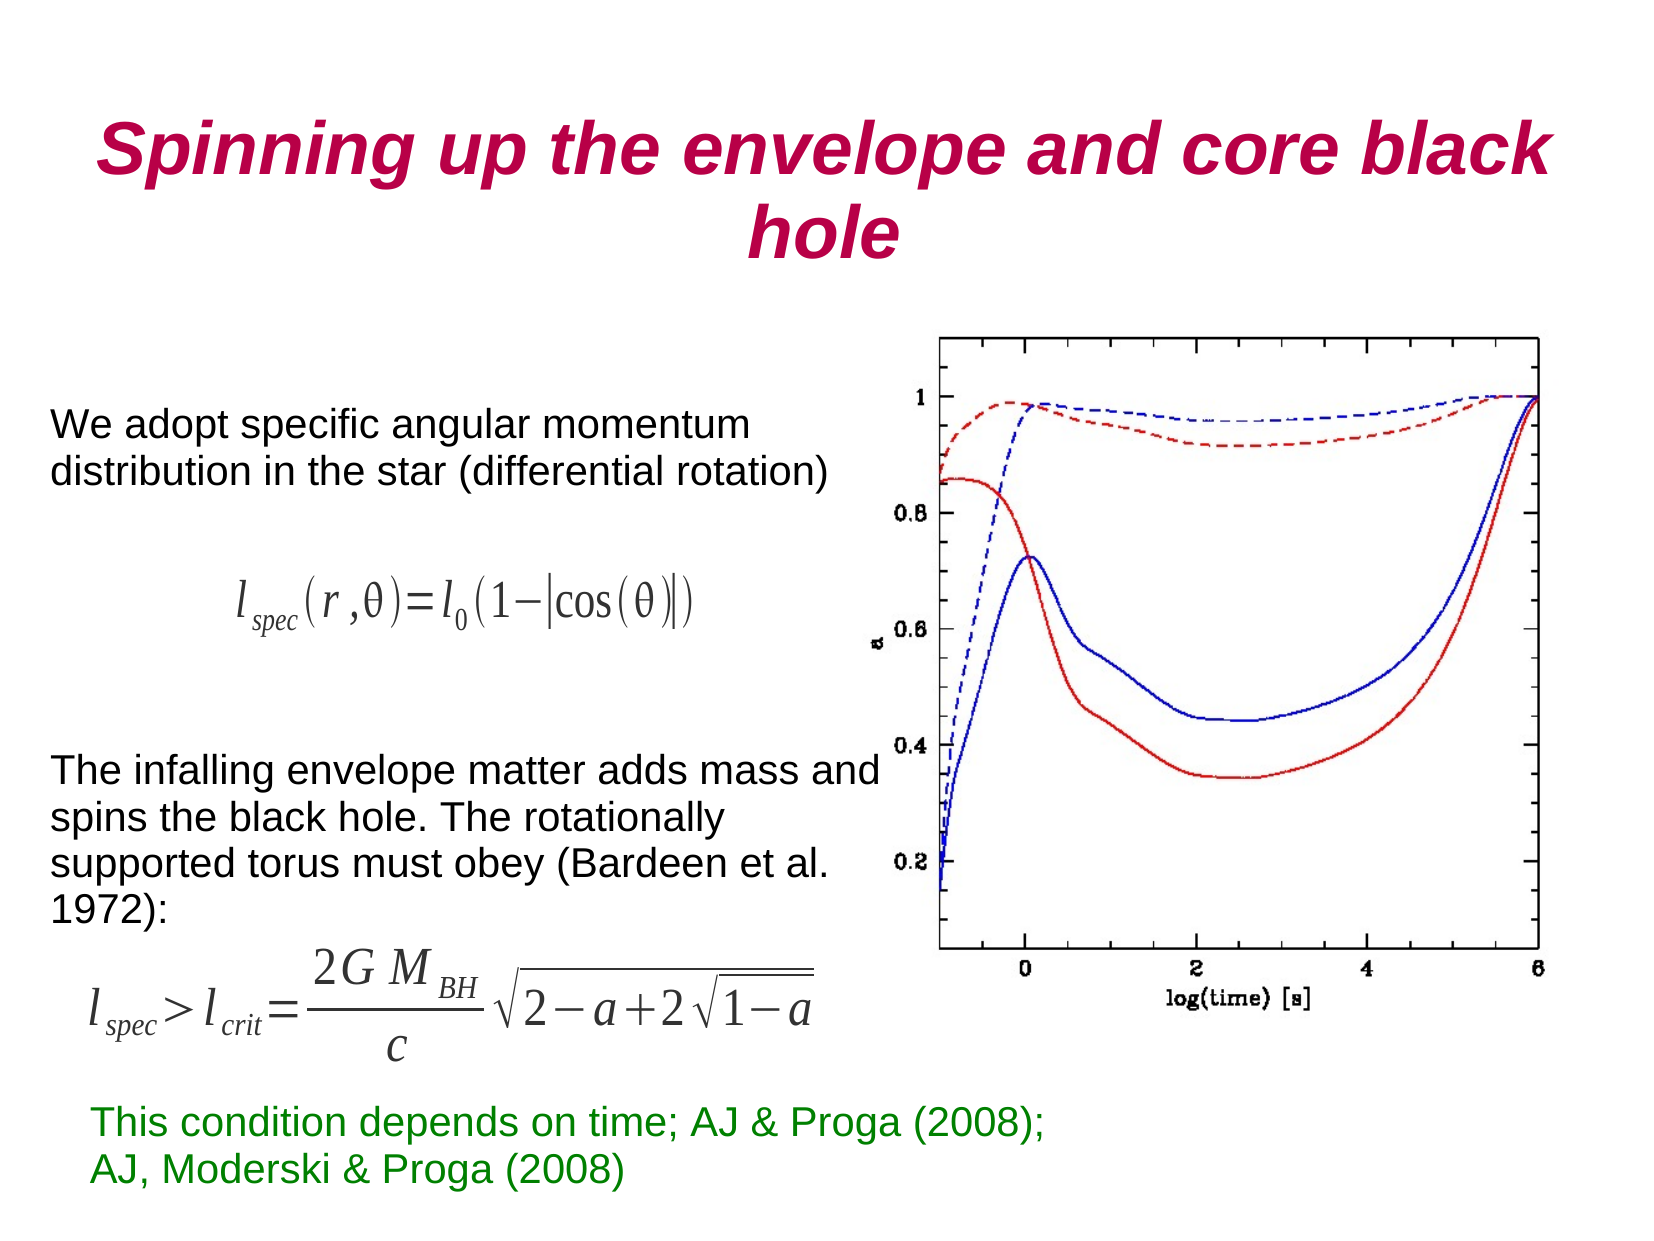

# Spinning up the envelope and core black hole
We adopt specific angular momentum distribution in the star (differential rotation)
The infalling envelope matter adds mass and spins the black hole. The rotationally supported torus must obey (Bardeen et al. 1972):
This condition depends on time; AJ & Proga (2008); AJ, Moderski & Proga (2008)